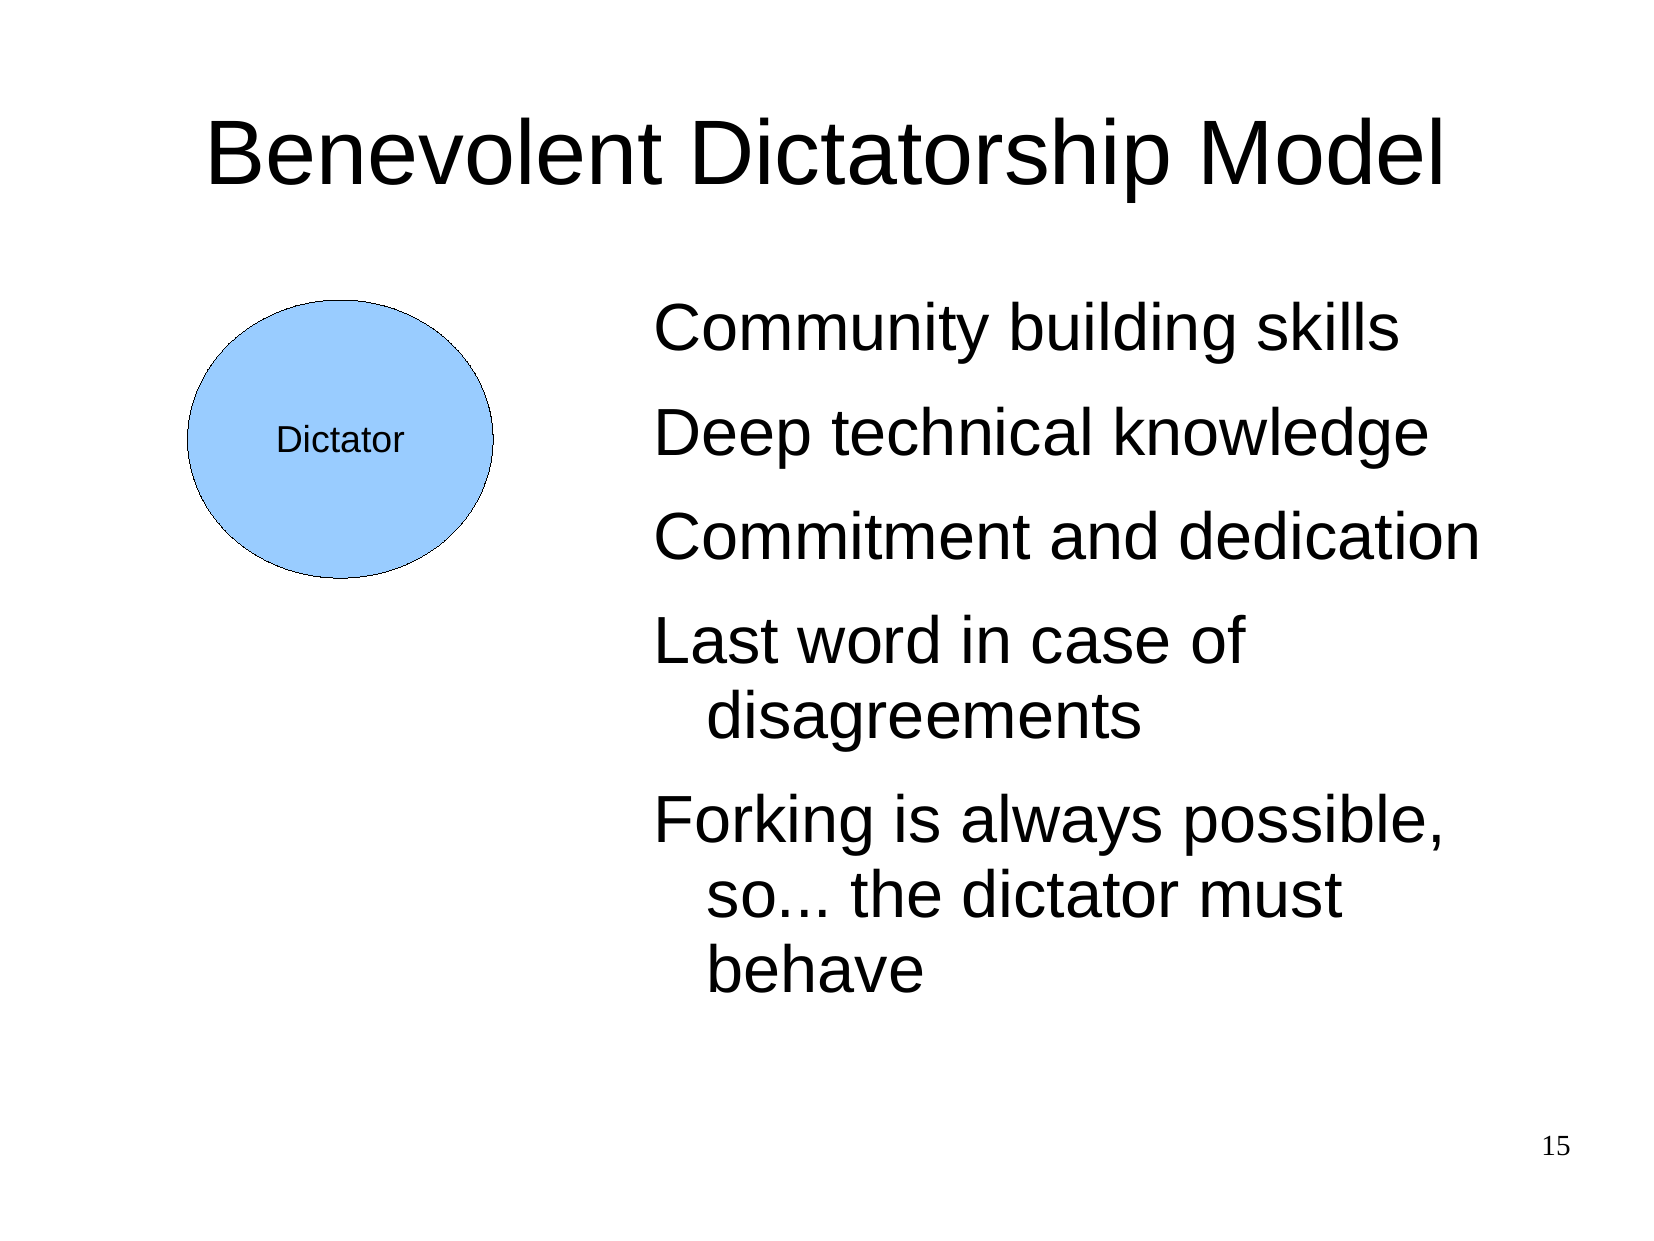

# Benevolent Dictatorship Model
Community building skills
Deep technical knowledge
Commitment and dedication
Last word in case of disagreements
Forking is always possible, so... the dictator must behave
Dictator
15